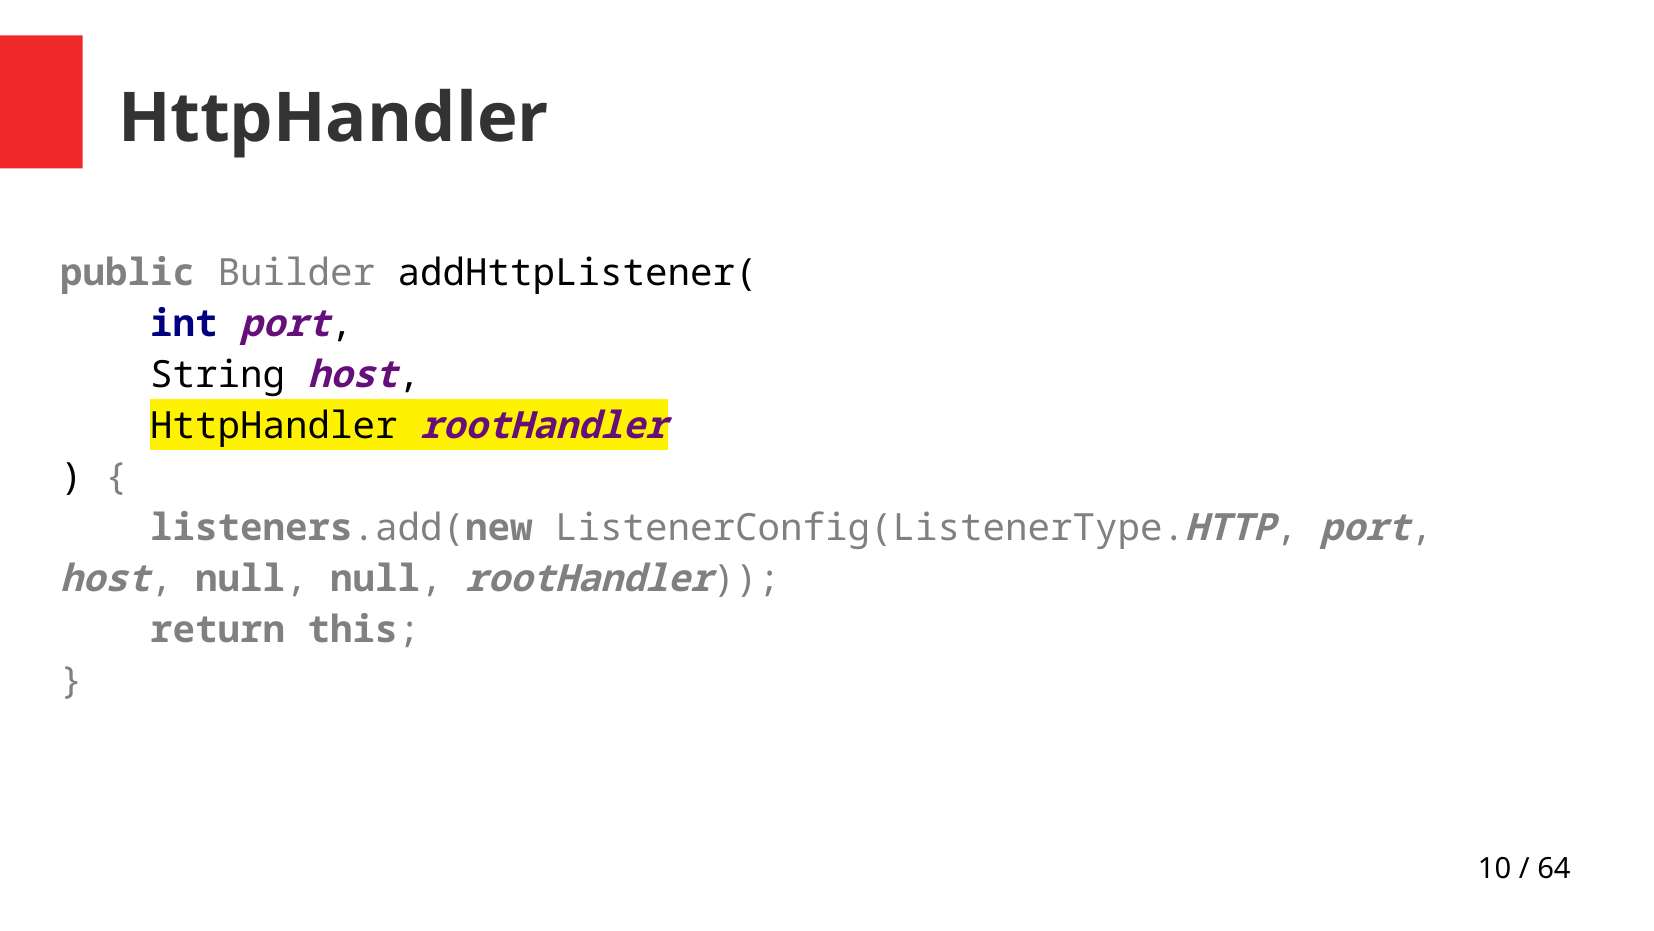

# HttpHandler
public Builder addHttpListener(
 int port,
 String host,
 HttpHandler rootHandler
) {
 listeners.add(new ListenerConfig(ListenerType.HTTP, port, host, null, null, rootHandler));
 return this;
}
10